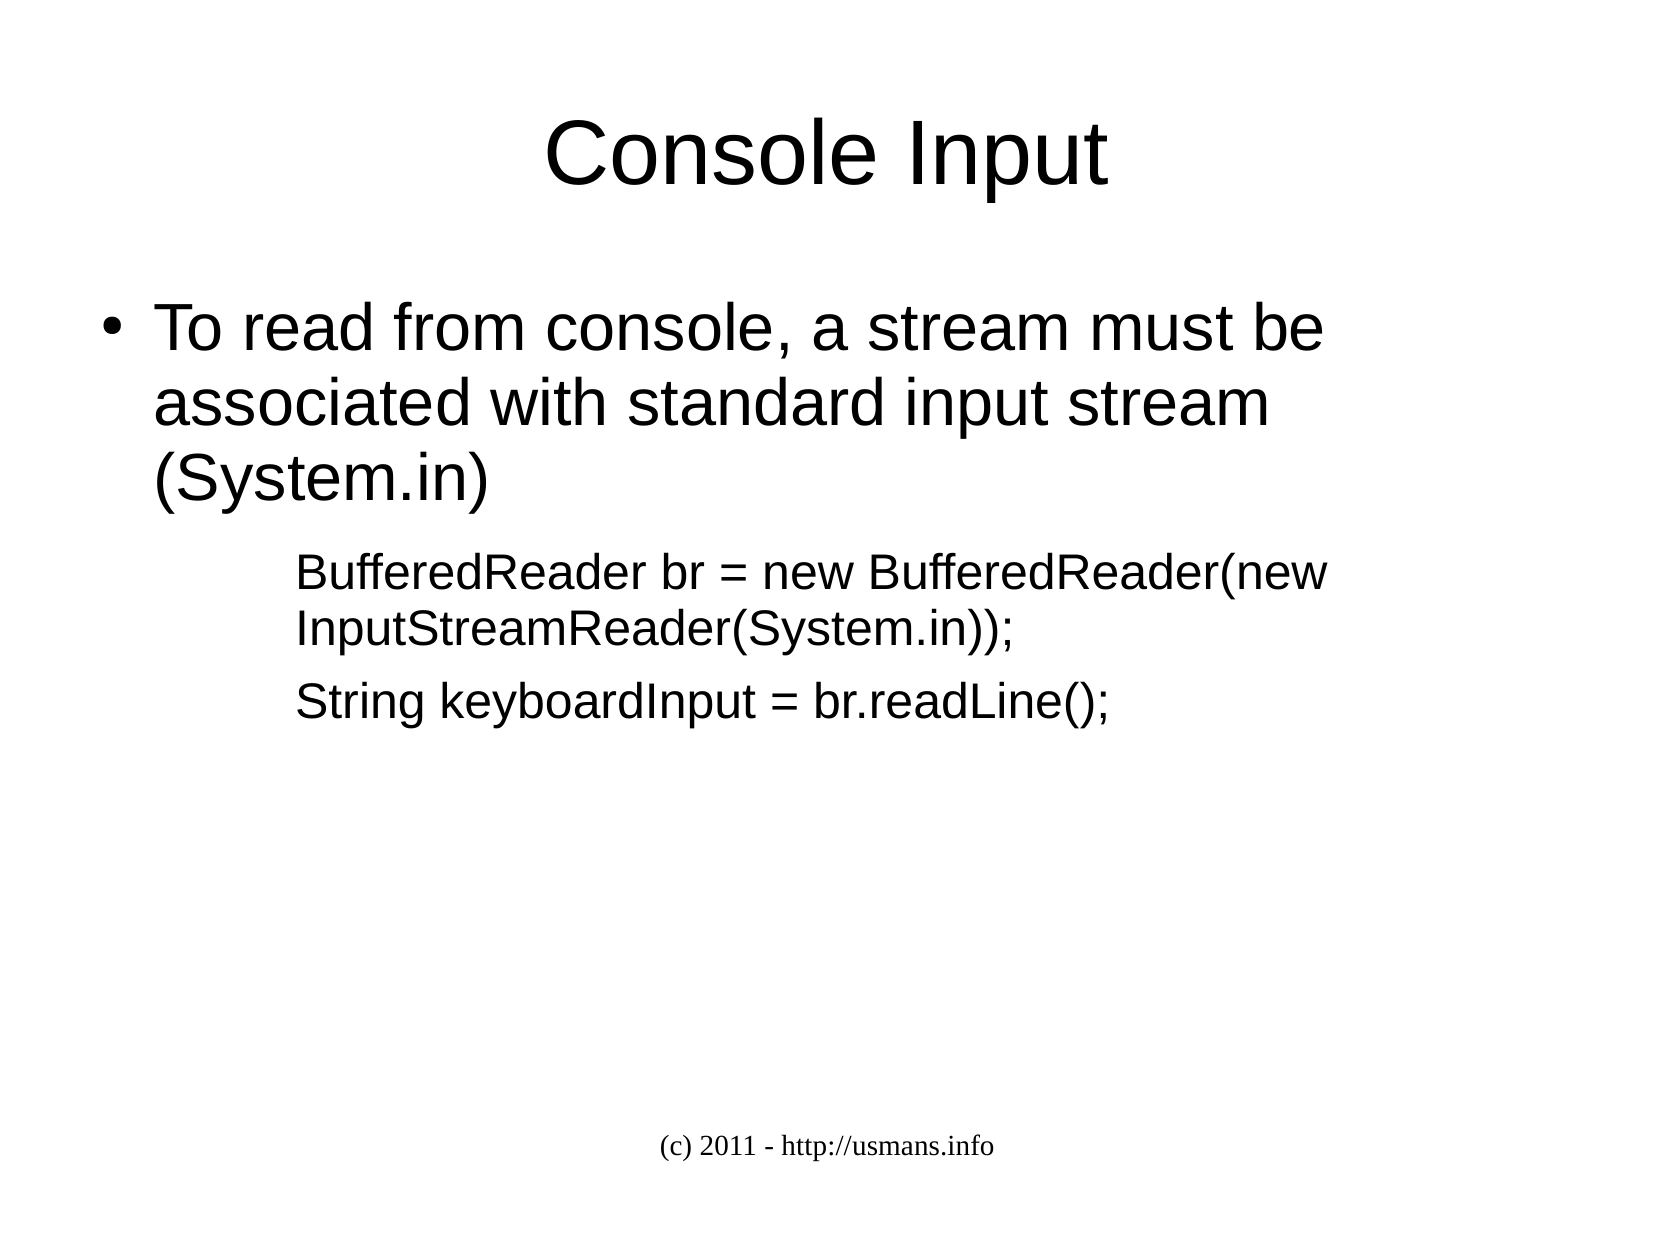

# Console Input
To read from console, a stream must be associated with standard input stream (System.in)
BufferedReader br = new BufferedReader(new InputStreamReader(System.in));
String keyboardInput = br.readLine();
(c) 2011 - http://usmans.info